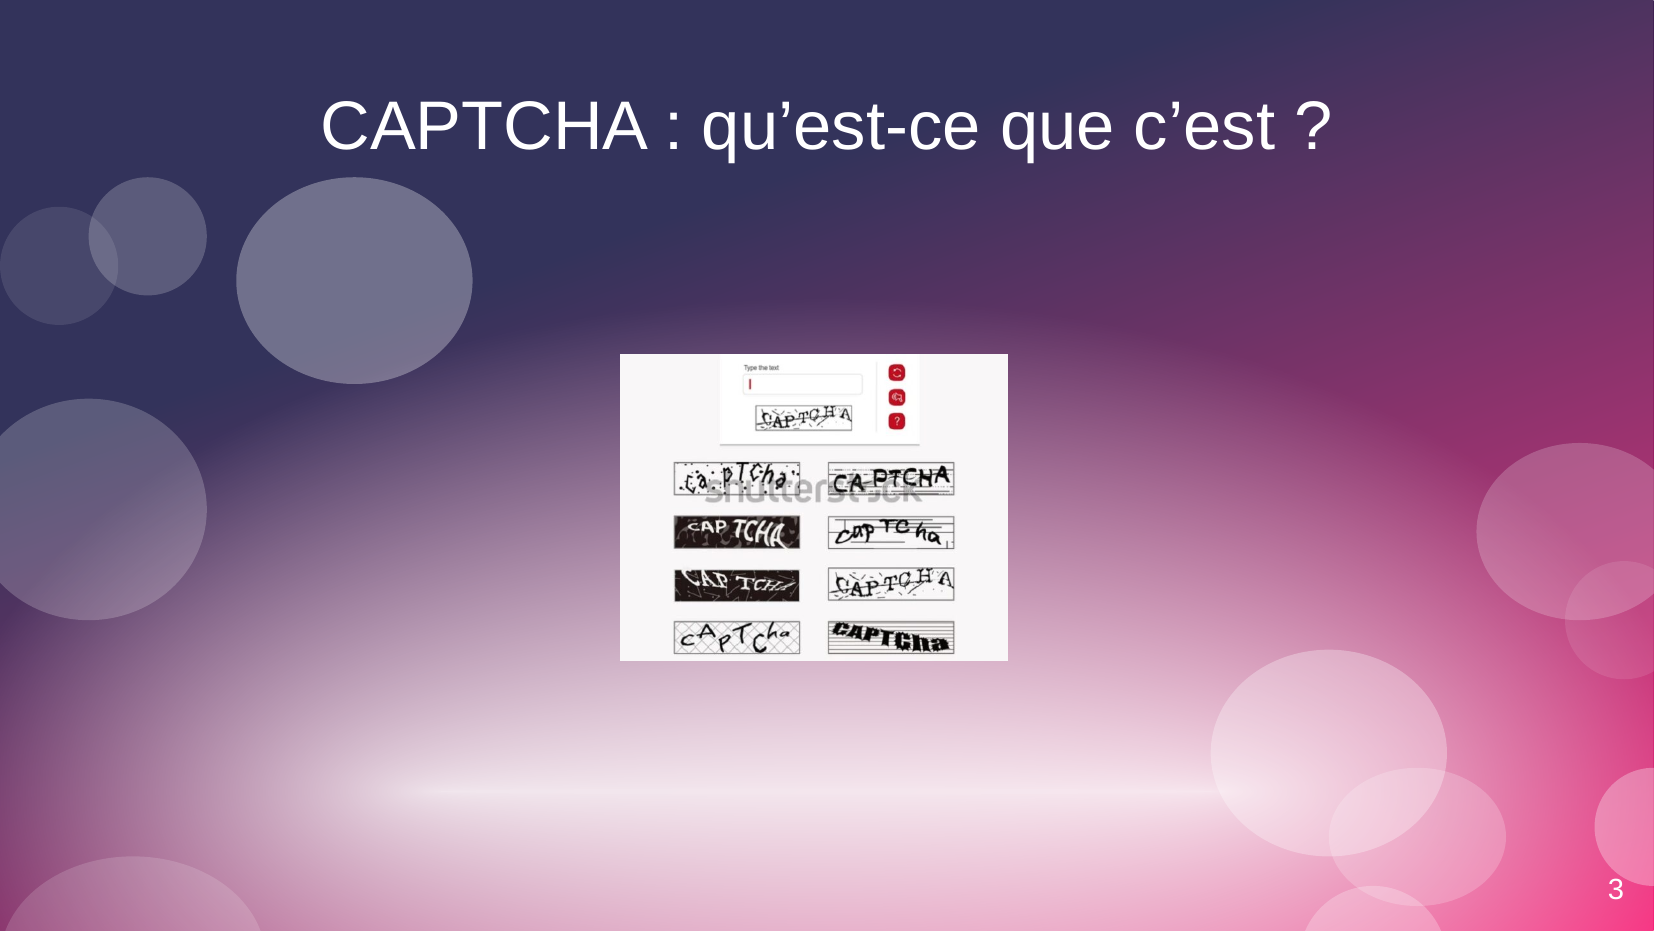

# CAPTCHA : qu’est-ce que c’est ?